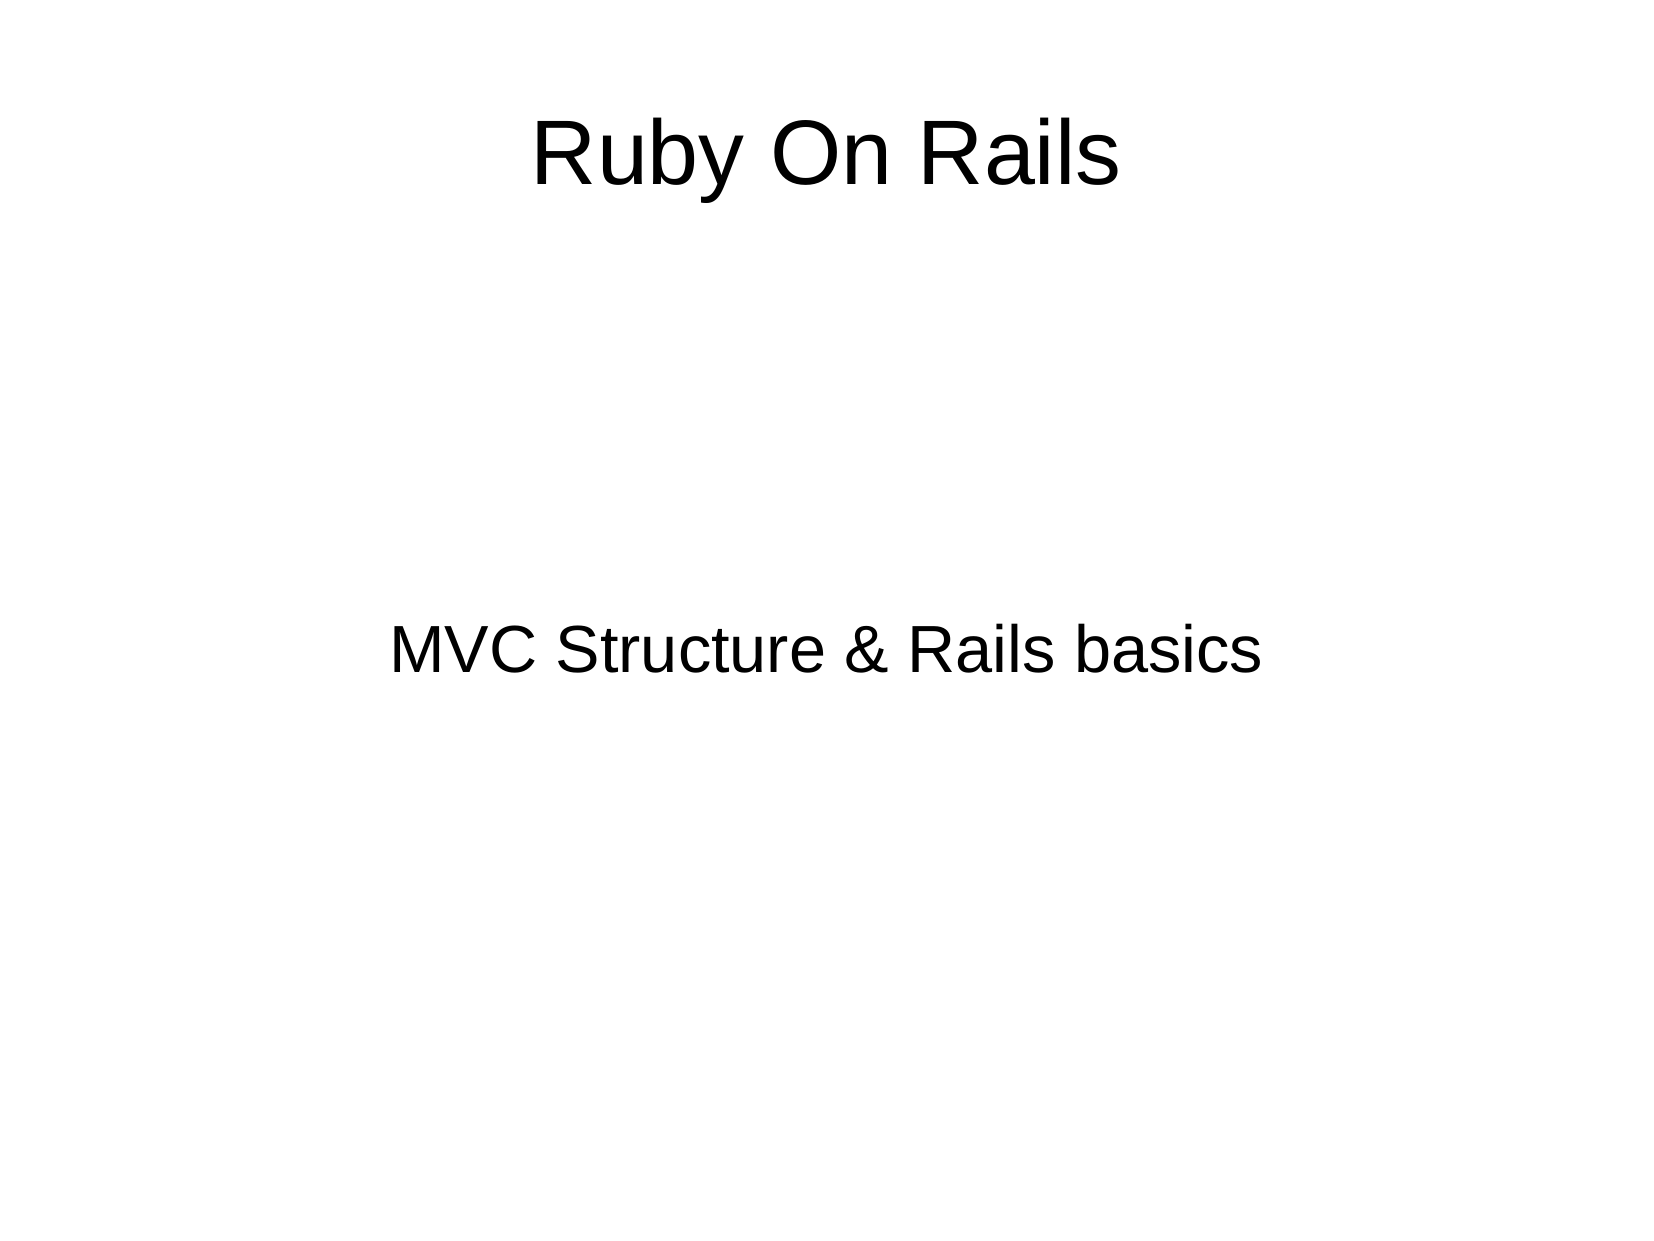

# Ruby On Rails
MVC Structure & Rails basics